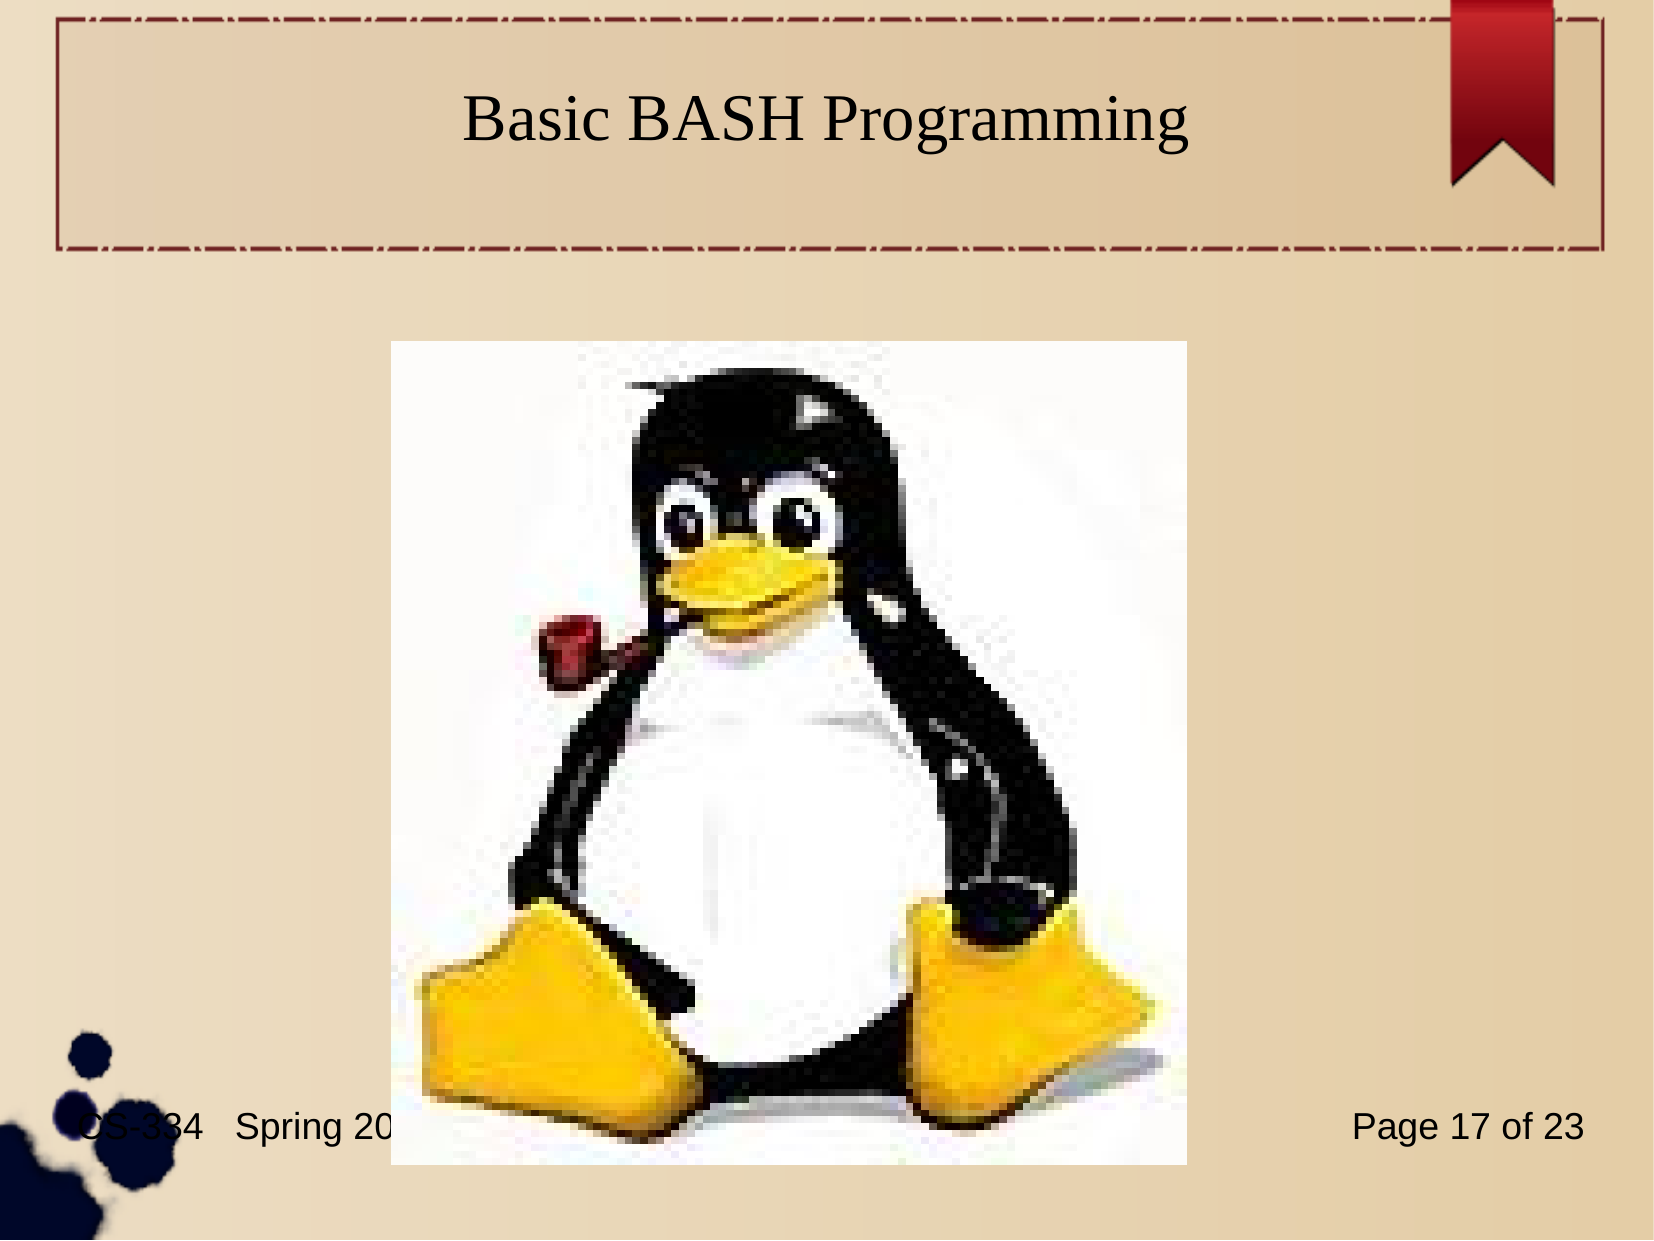

Basic BASH Programming
CS-334 Spring 2016	 Lect 6											Page of 23